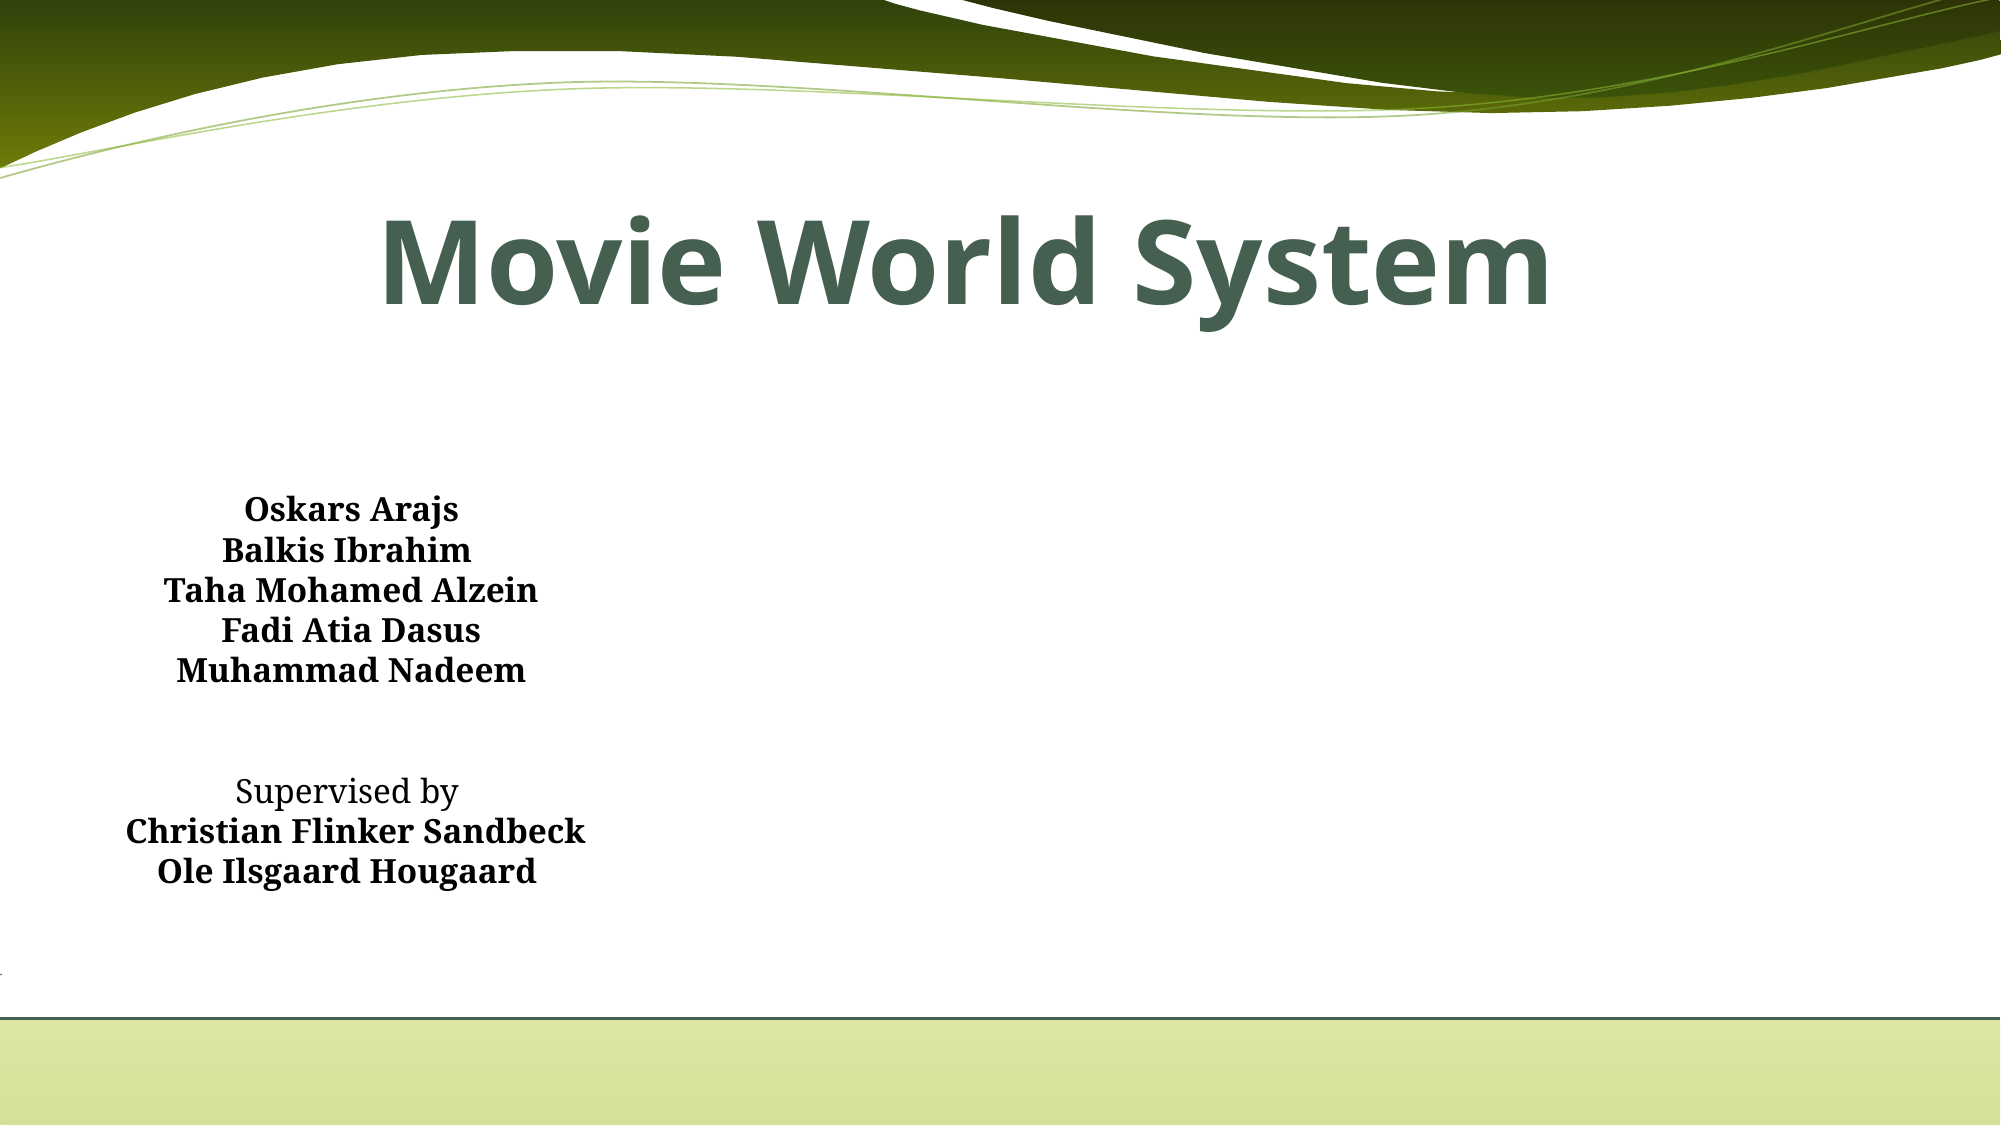

# Movie World System
 Oskars Arajs
Balkis Ibrahim
 Taha Mohamed Alzein
 Fadi Atia Dasus
 Muhammad Nadeem
Supervised by
 Christian Flinker Sandbeck
 Ole Ilsgaard Hougaard